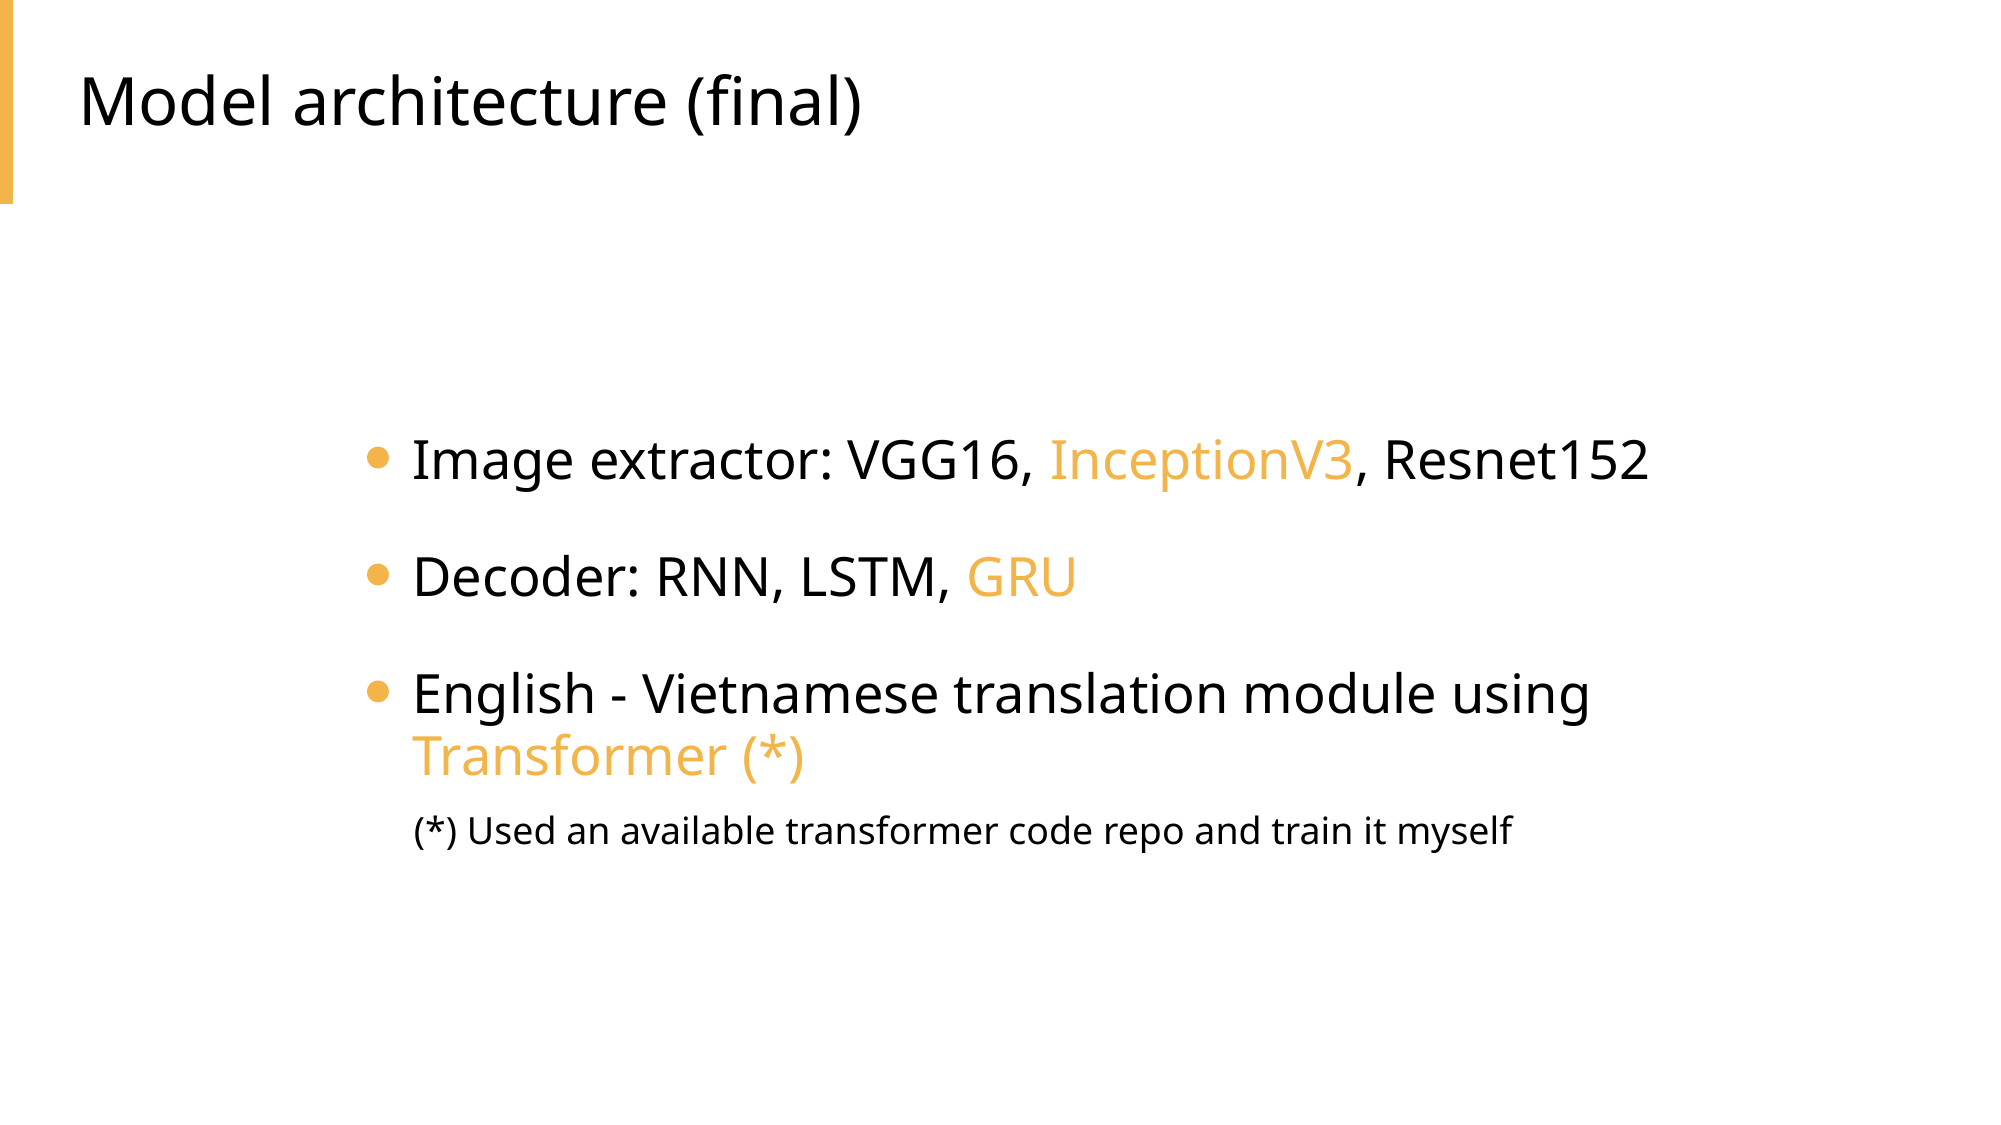

Model architecture (final)
Image extractor: VGG16, InceptionV3, Resnet152
Decoder: RNN, LSTM, GRU
English - Vietnamese translation module using
Transformer (*)
(*) Used an available transformer code repo and train it myself